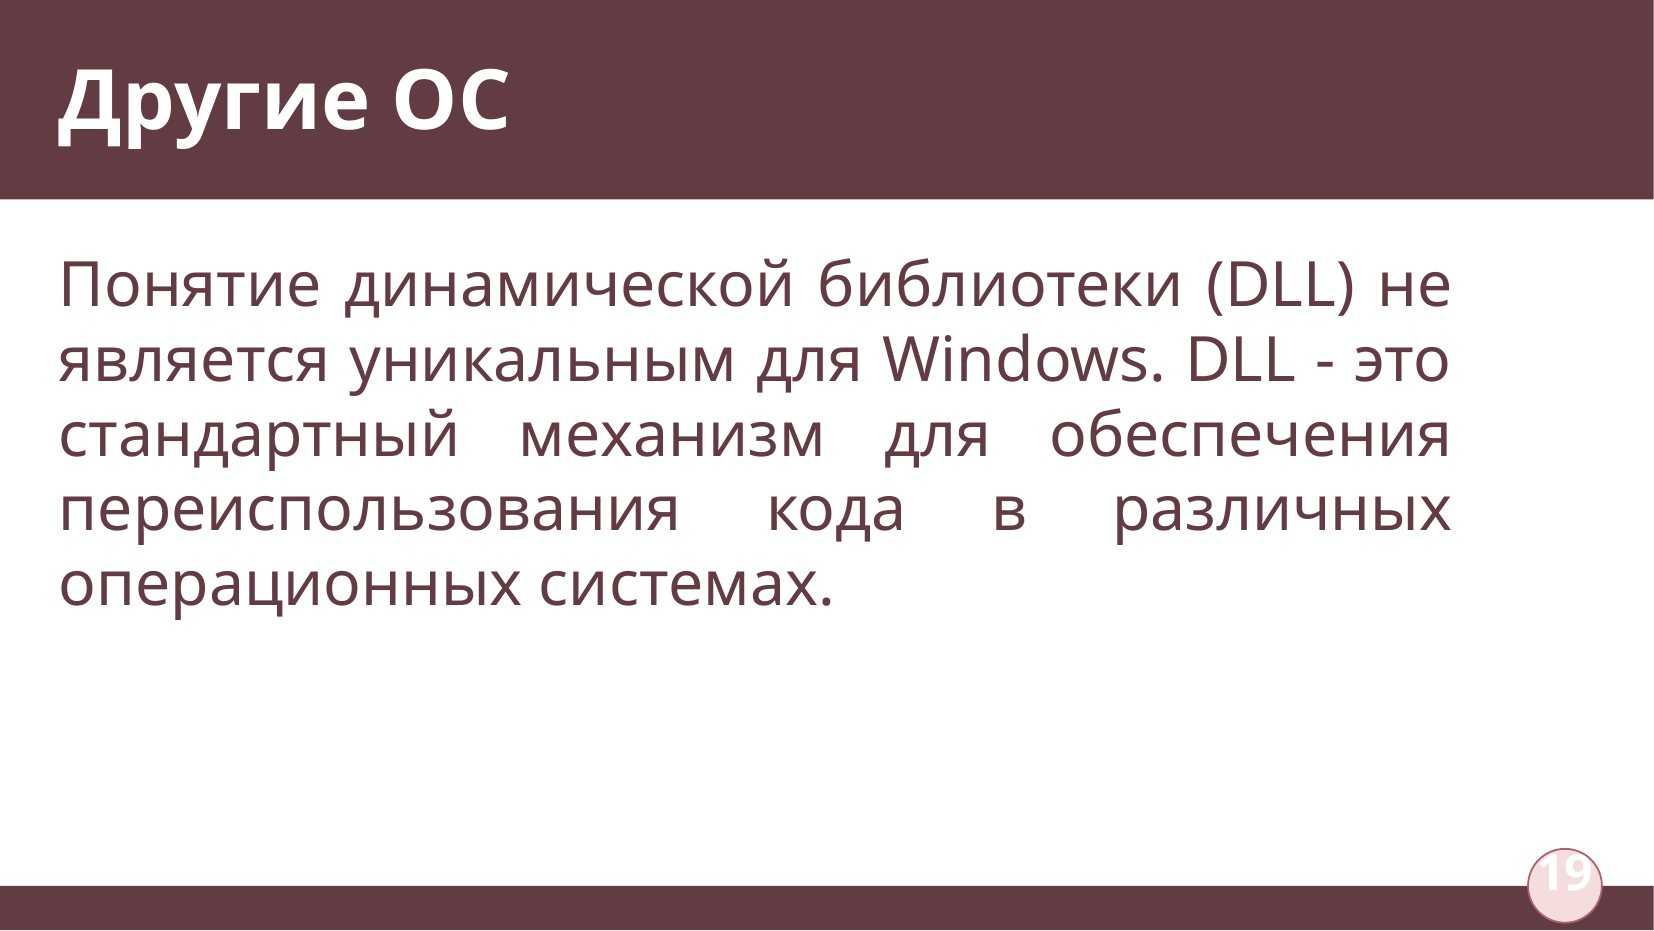

# Другие ОС
Понятие динамической библиотеки (DLL) не является уникальным для Windows. DLL - это стандартный механизм для обеспечения переиспользования кода в различных операционных системах.